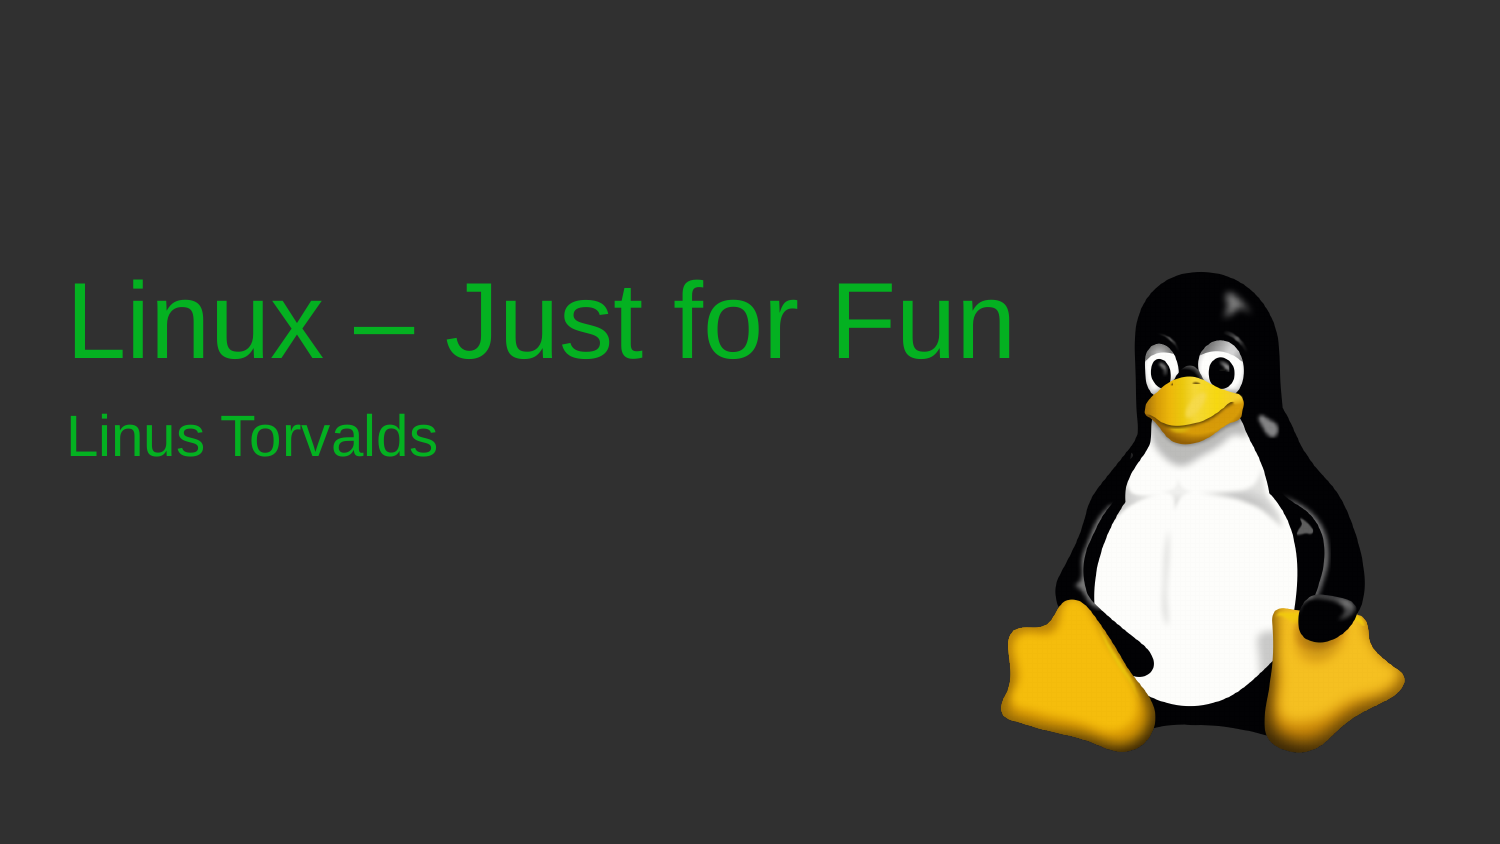

# Linux ‒ Just for Fun
Linus Torvalds